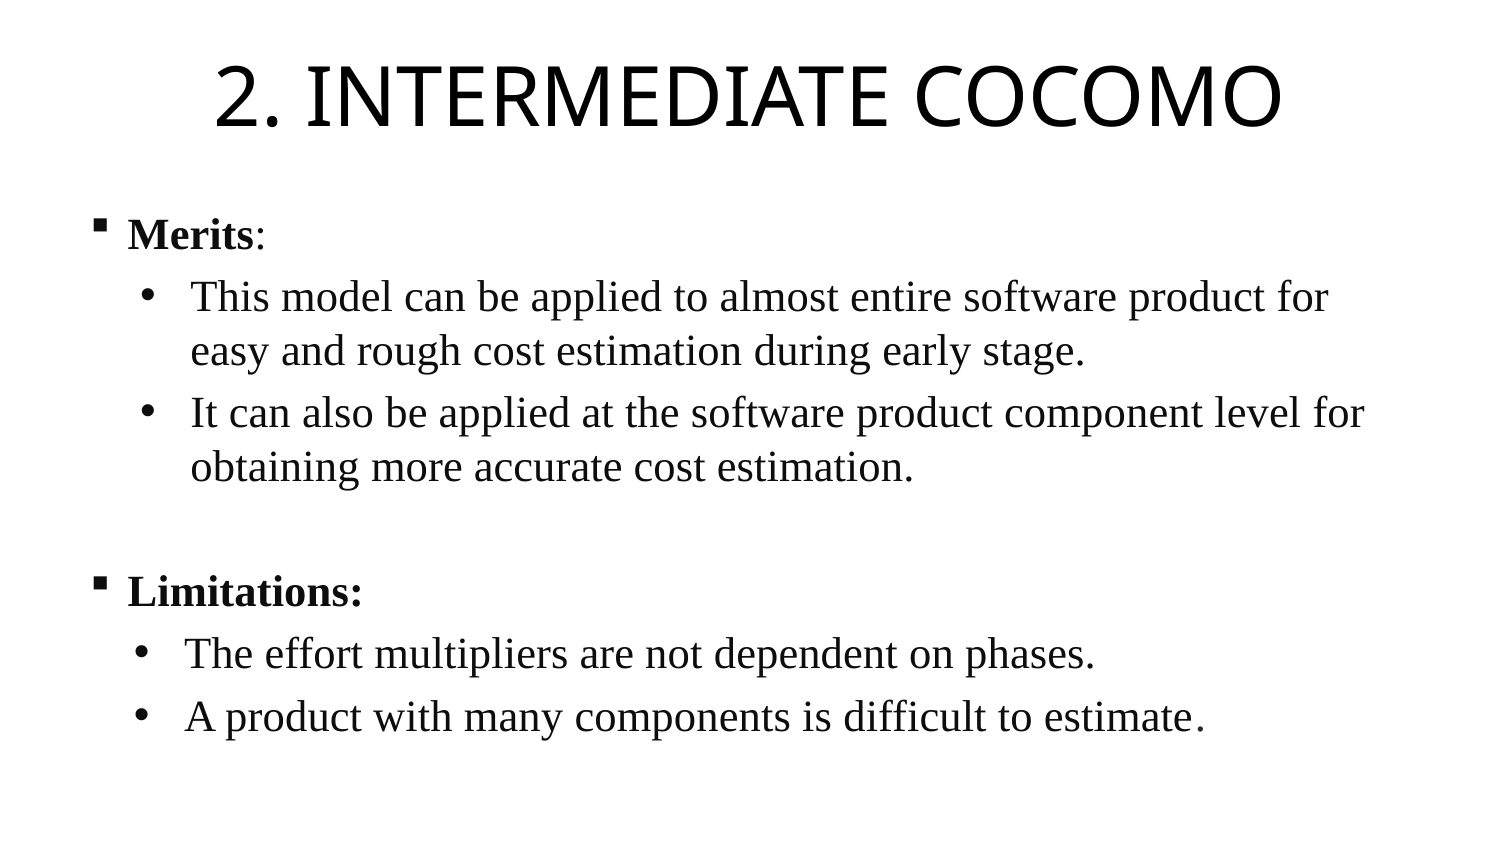

# 2. Intermediate COCOMO
Merits:
This model can be applied to almost entire software product for easy and rough cost estimation during early stage.
It can also be applied at the software product component level for obtaining more accurate cost estimation.
Limitations:
The effort multipliers are not dependent on phases.
A product with many components is difficult to estimate.